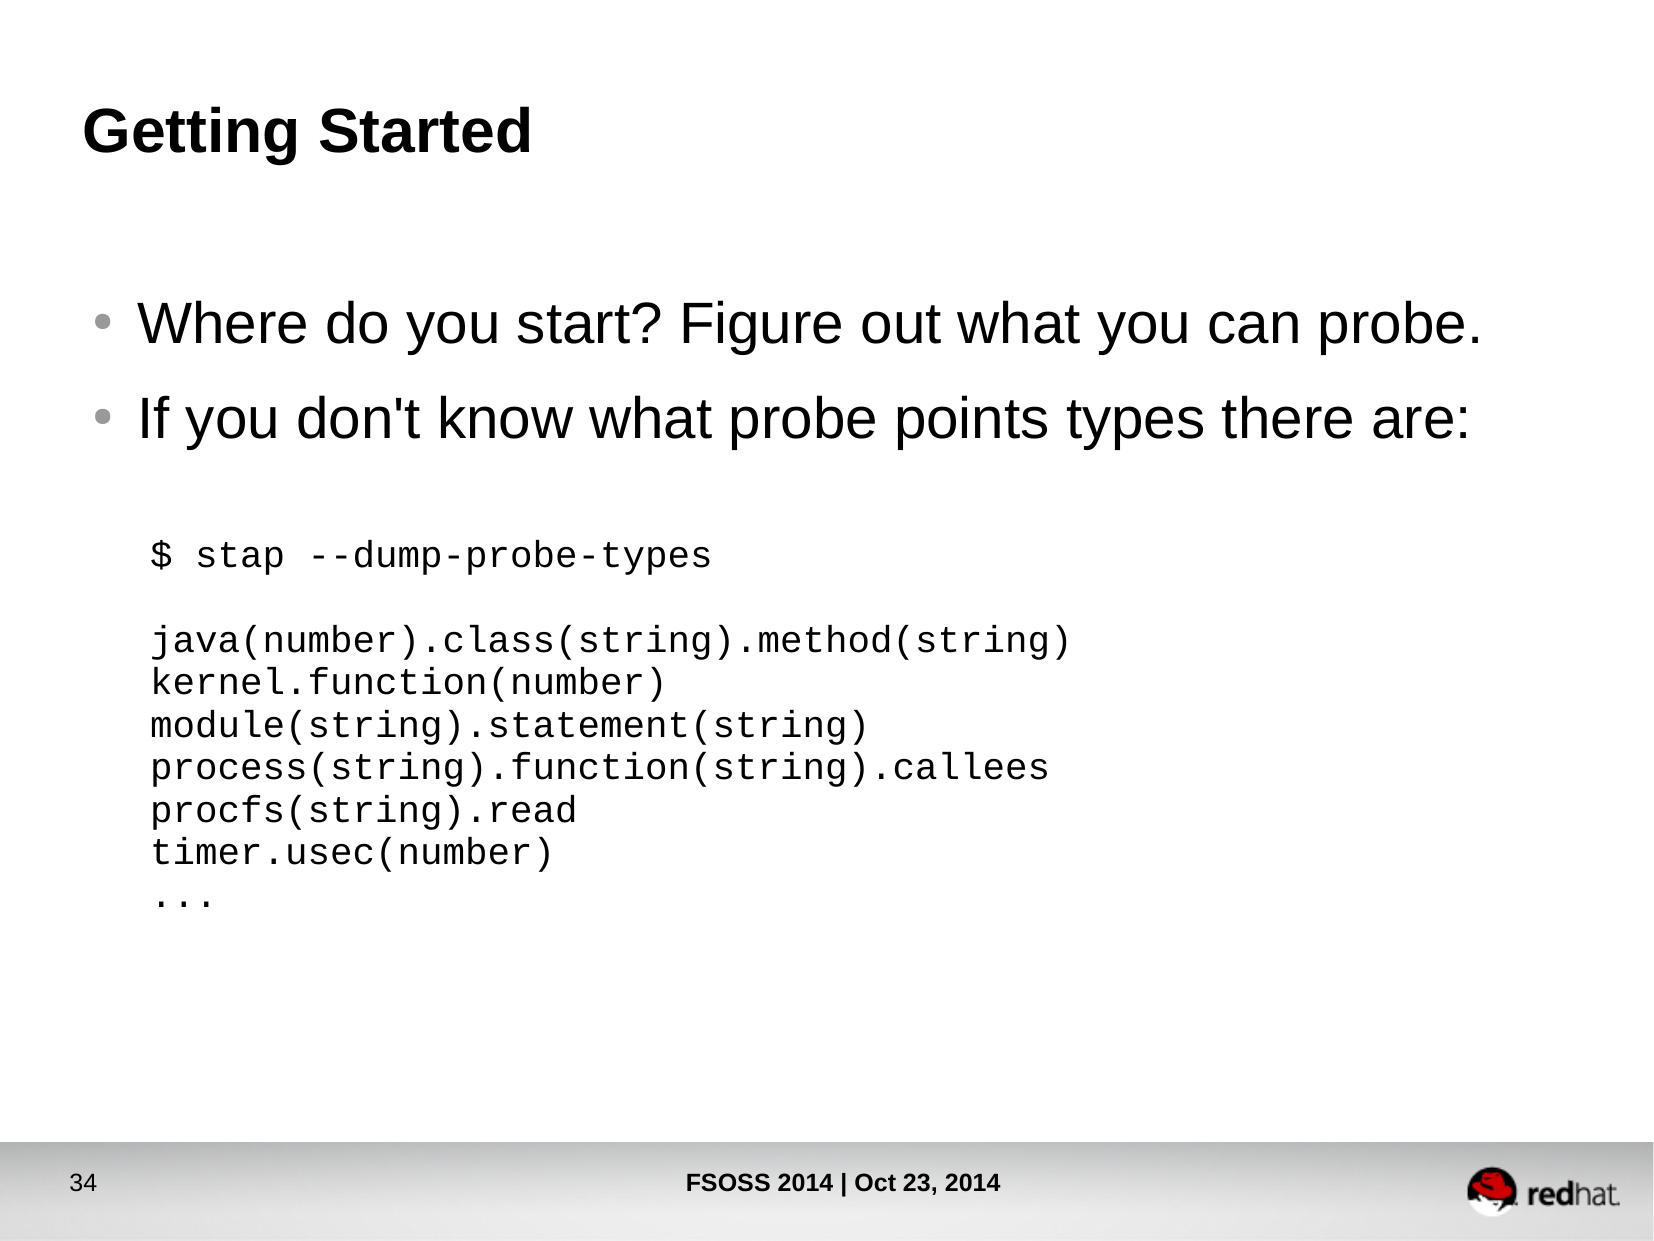

# Getting Started
Where do you start? Figure out what you can probe.
If you don't know what probe points types there are:
$ stap --dump-probe-types
java(number).class(string).method(string)
kernel.function(number)
module(string).statement(string)
process(string).function(string).callees
procfs(string).read
timer.usec(number)
...